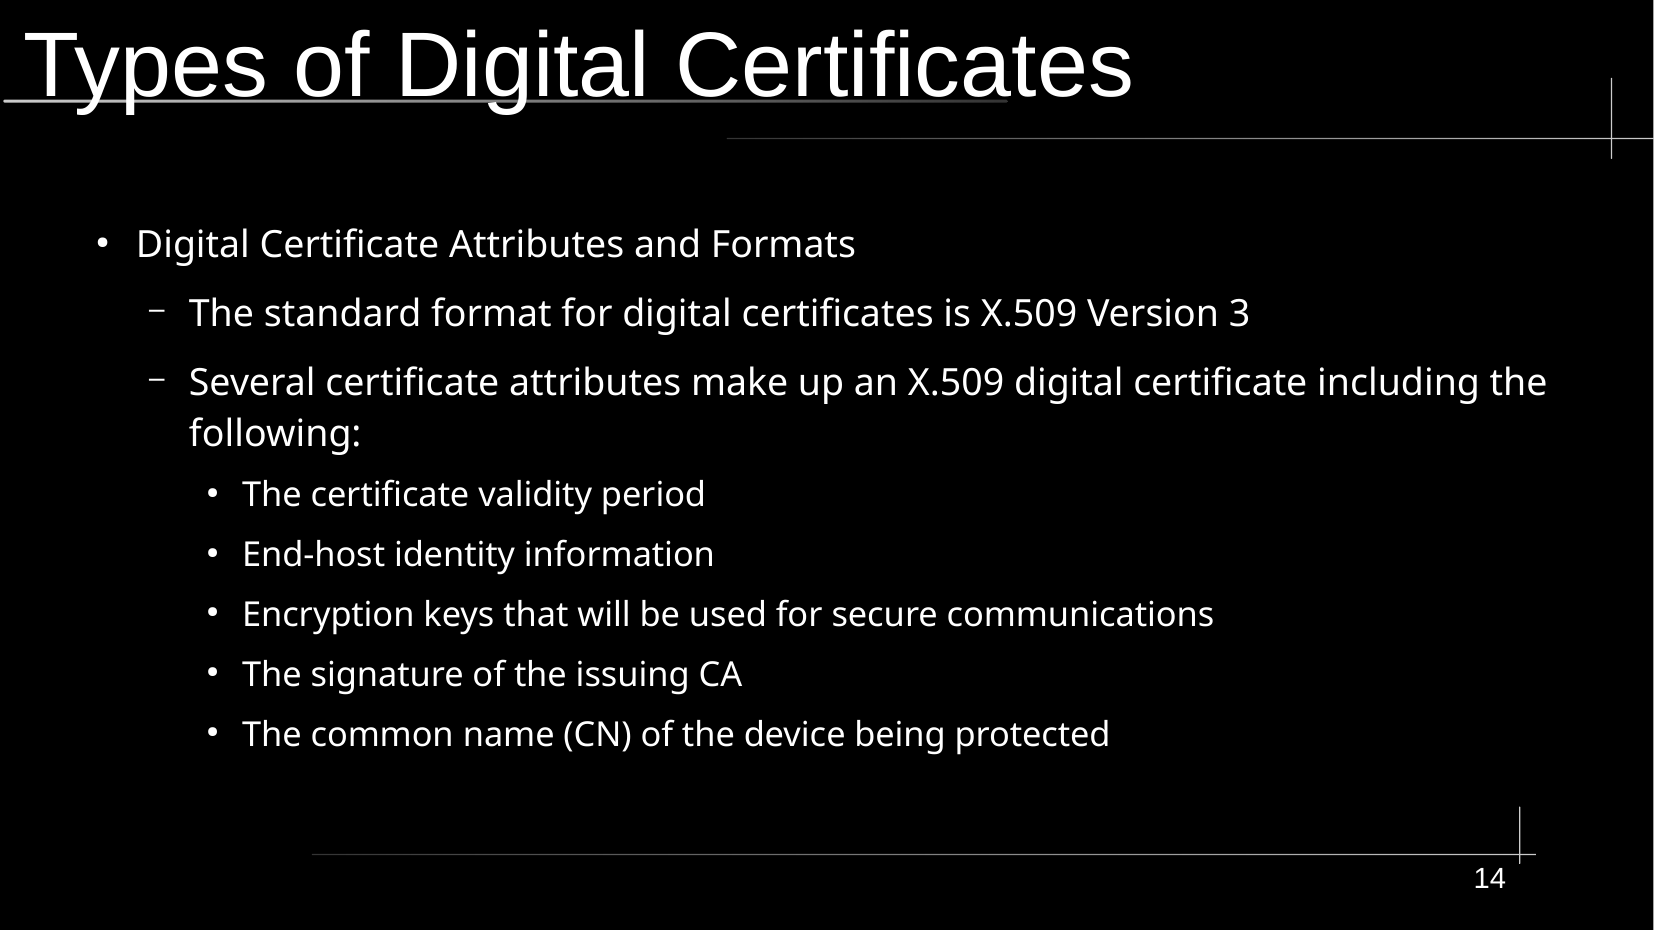

# Types of Digital Certificates
Digital Certificate Attributes and Formats
The standard format for digital certificates is X.509 Version 3
Several certificate attributes make up an X.509 digital certificate including the following:
The certificate validity period
End-host identity information
Encryption keys that will be used for secure communications
The signature of the issuing CA
The common name (CN) of the device being protected
14